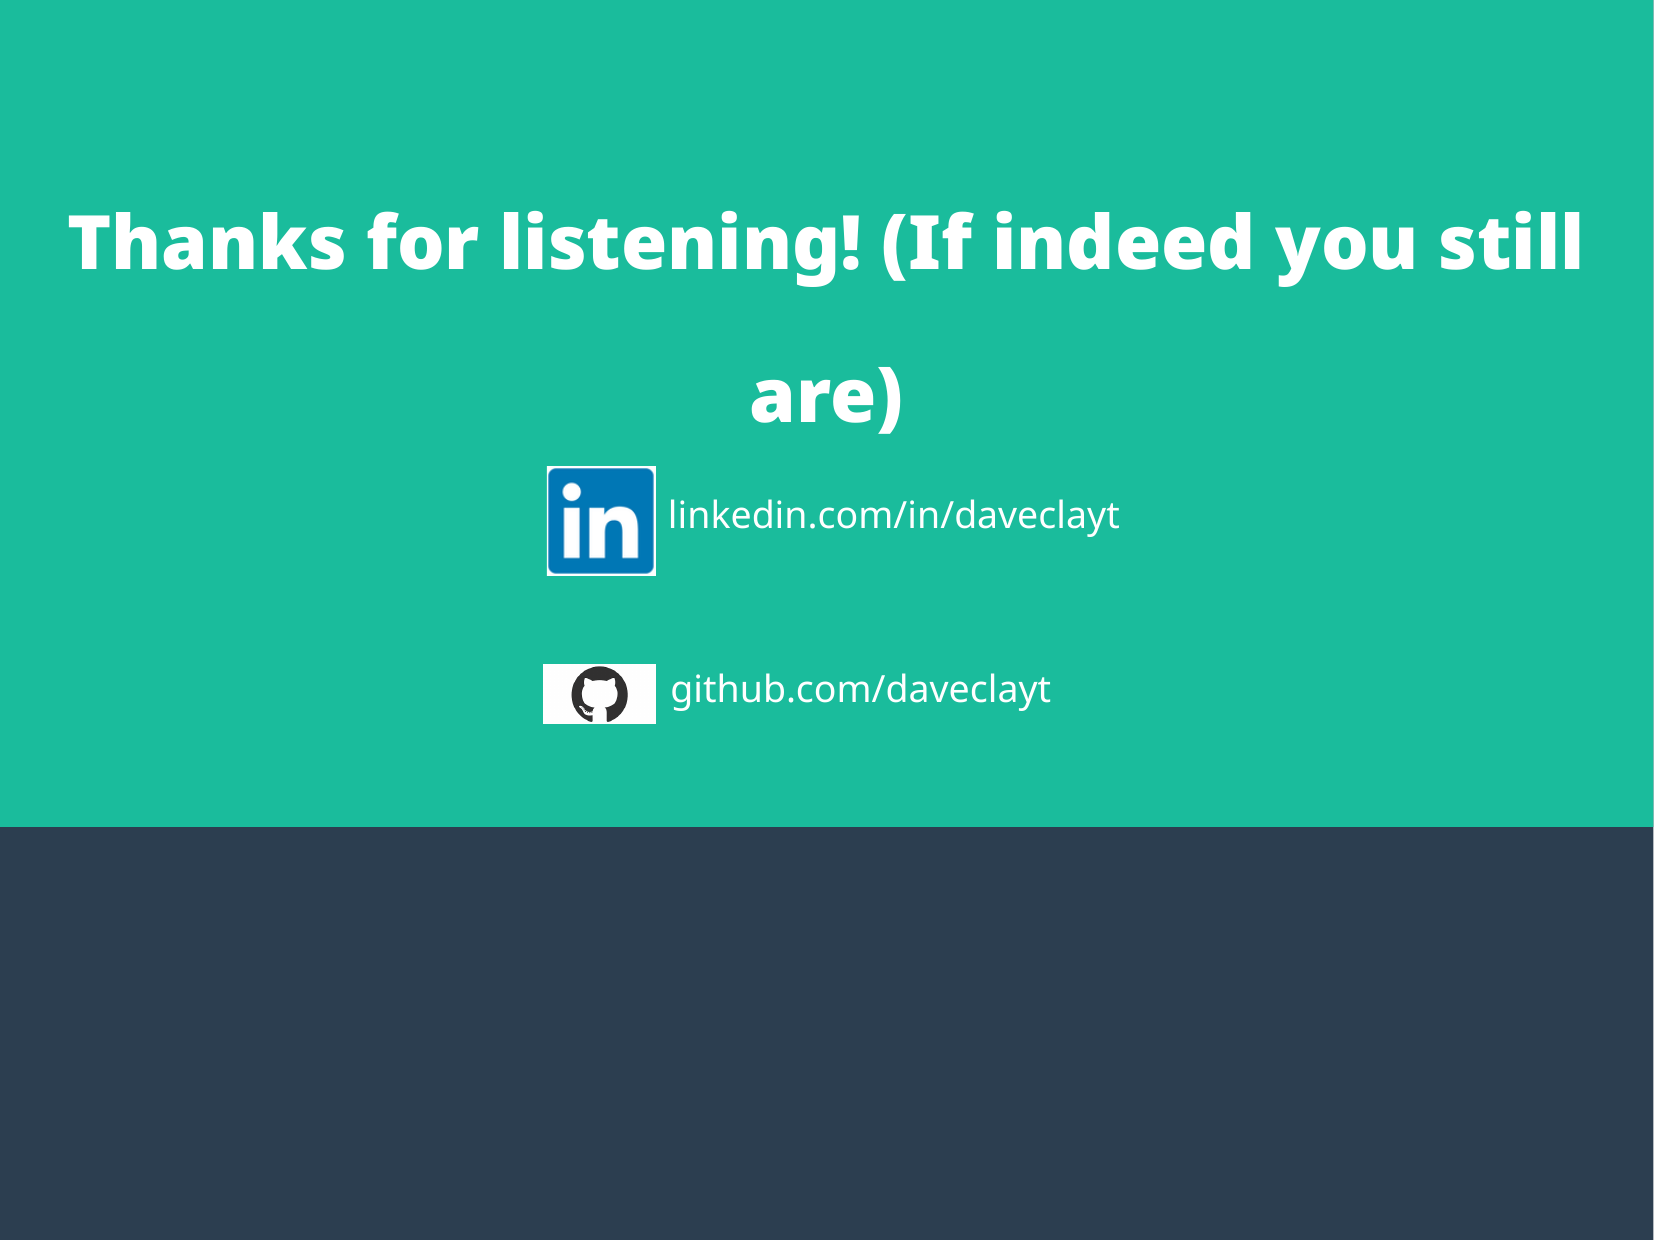

# Thanks for listening! (If indeed you still are)
linkedin.com/in/daveclayt
github.com/daveclayt